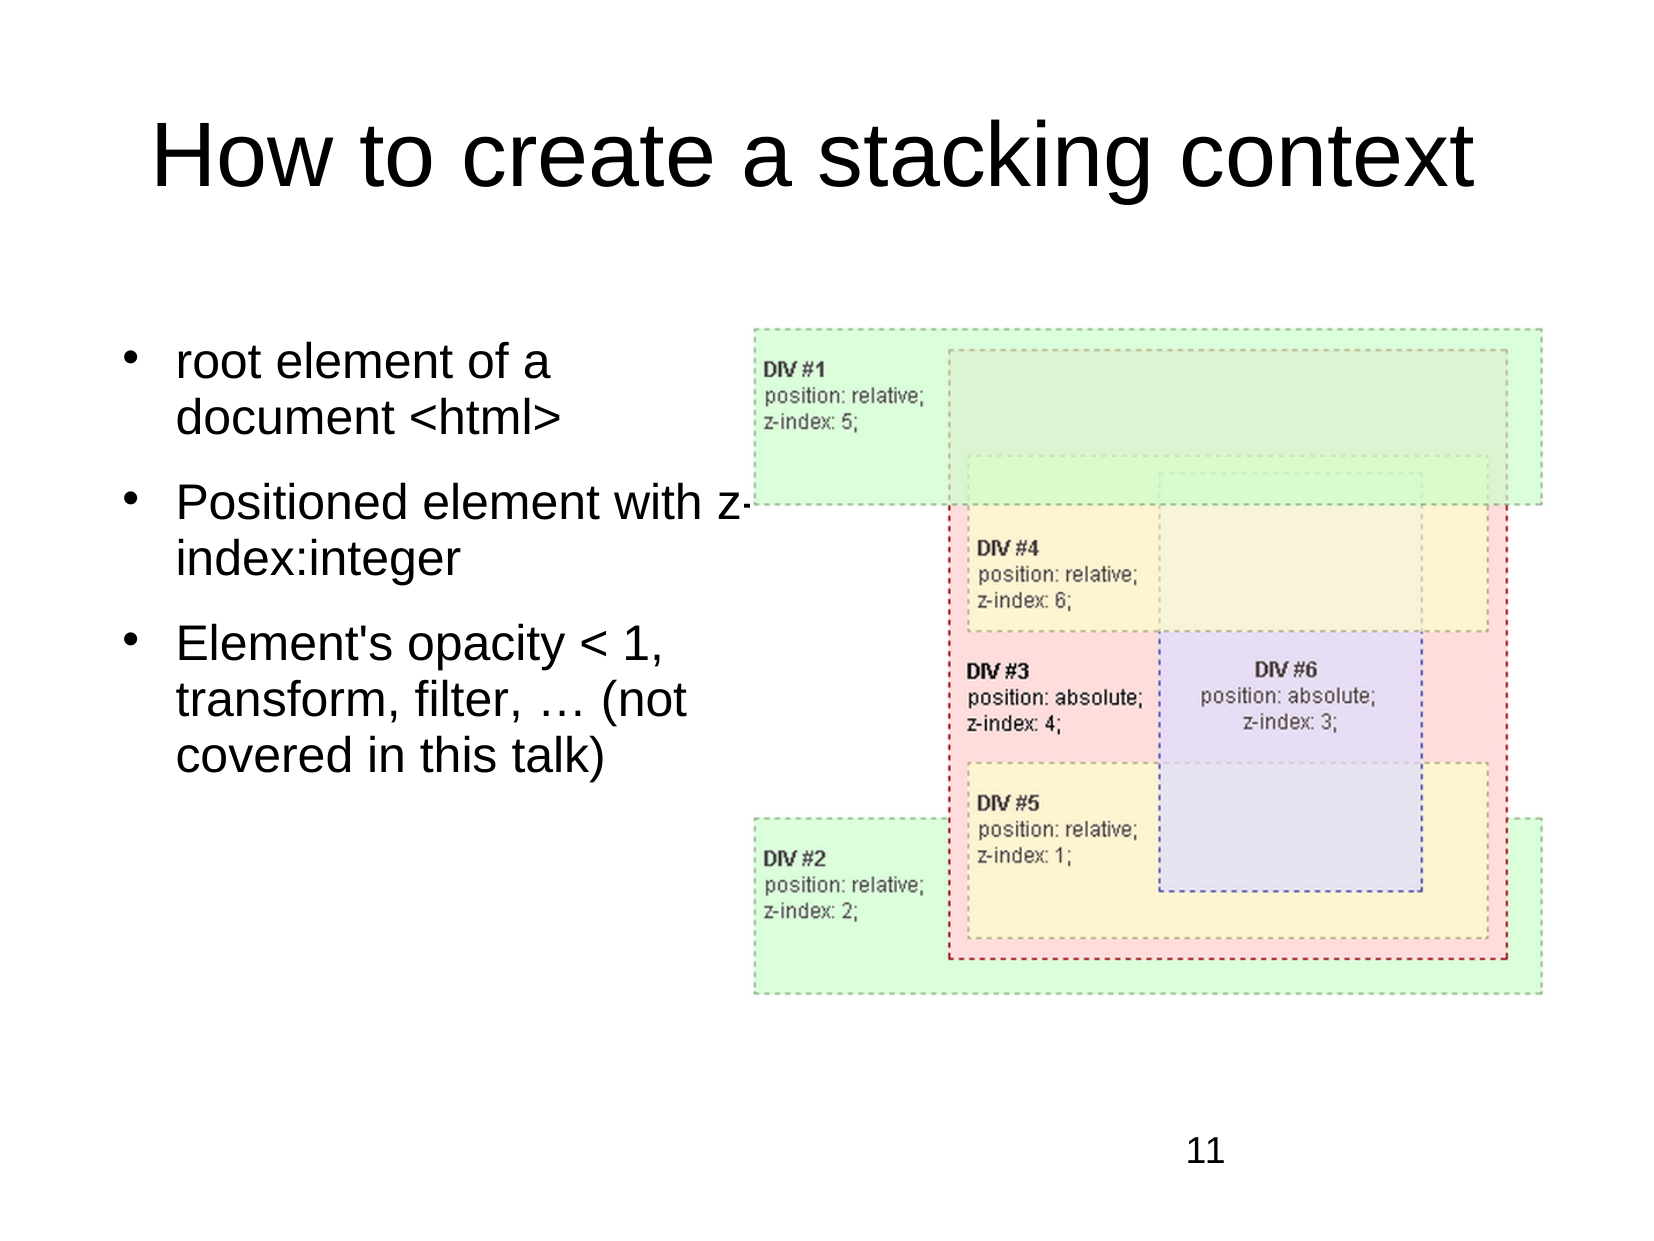

# How to create a stacking context
root element of a document <html>
Positioned element with z-index:integer
Element's opacity < 1, transform, filter, … (not covered in this talk)
11